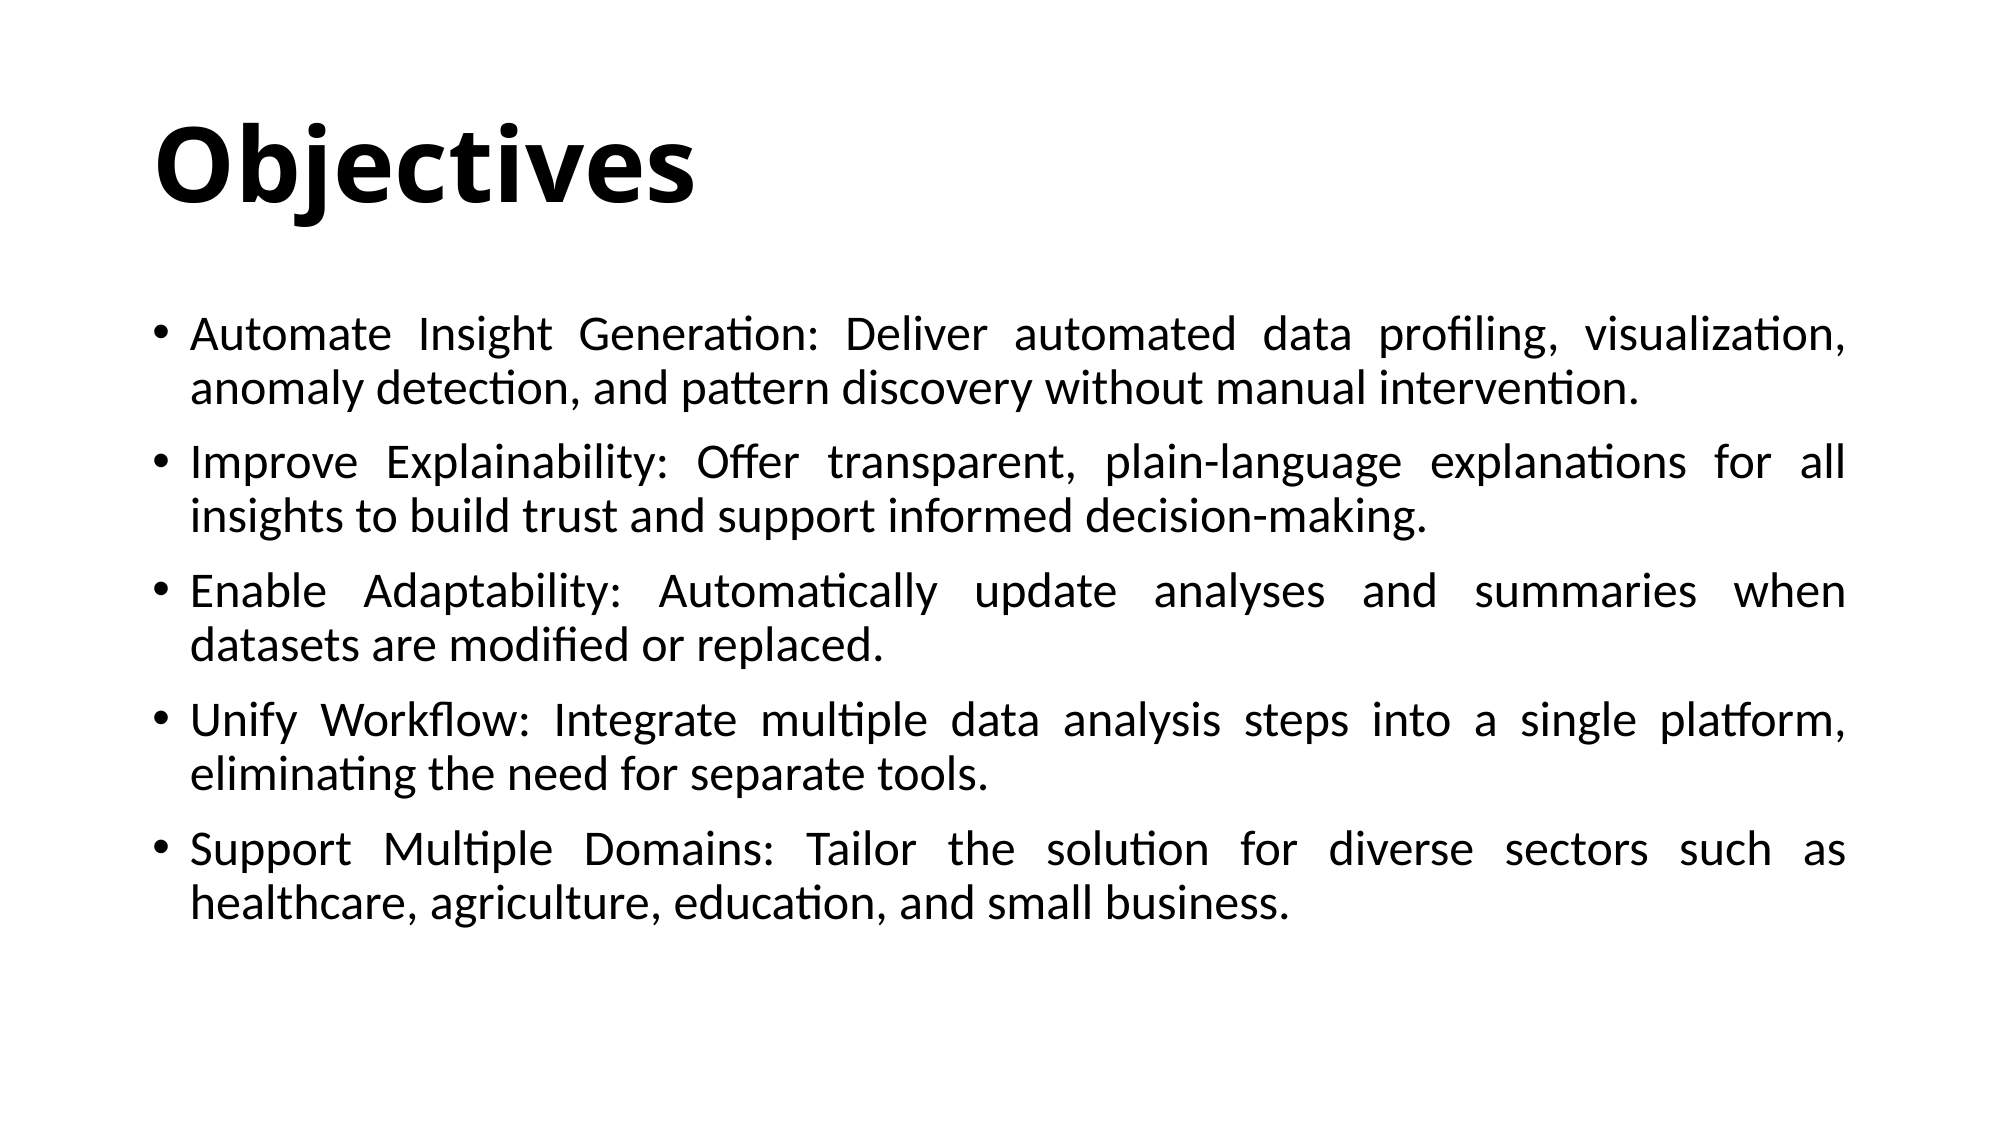

# Objectives
Automate Insight Generation: Deliver automated data profiling, visualization, anomaly detection, and pattern discovery without manual intervention.
Improve Explainability: Offer transparent, plain-language explanations for all insights to build trust and support informed decision-making.
Enable Adaptability: Automatically update analyses and summaries when datasets are modified or replaced.
Unify Workflow: Integrate multiple data analysis steps into a single platform, eliminating the need for separate tools.
Support Multiple Domains: Tailor the solution for diverse sectors such as healthcare, agriculture, education, and small business.